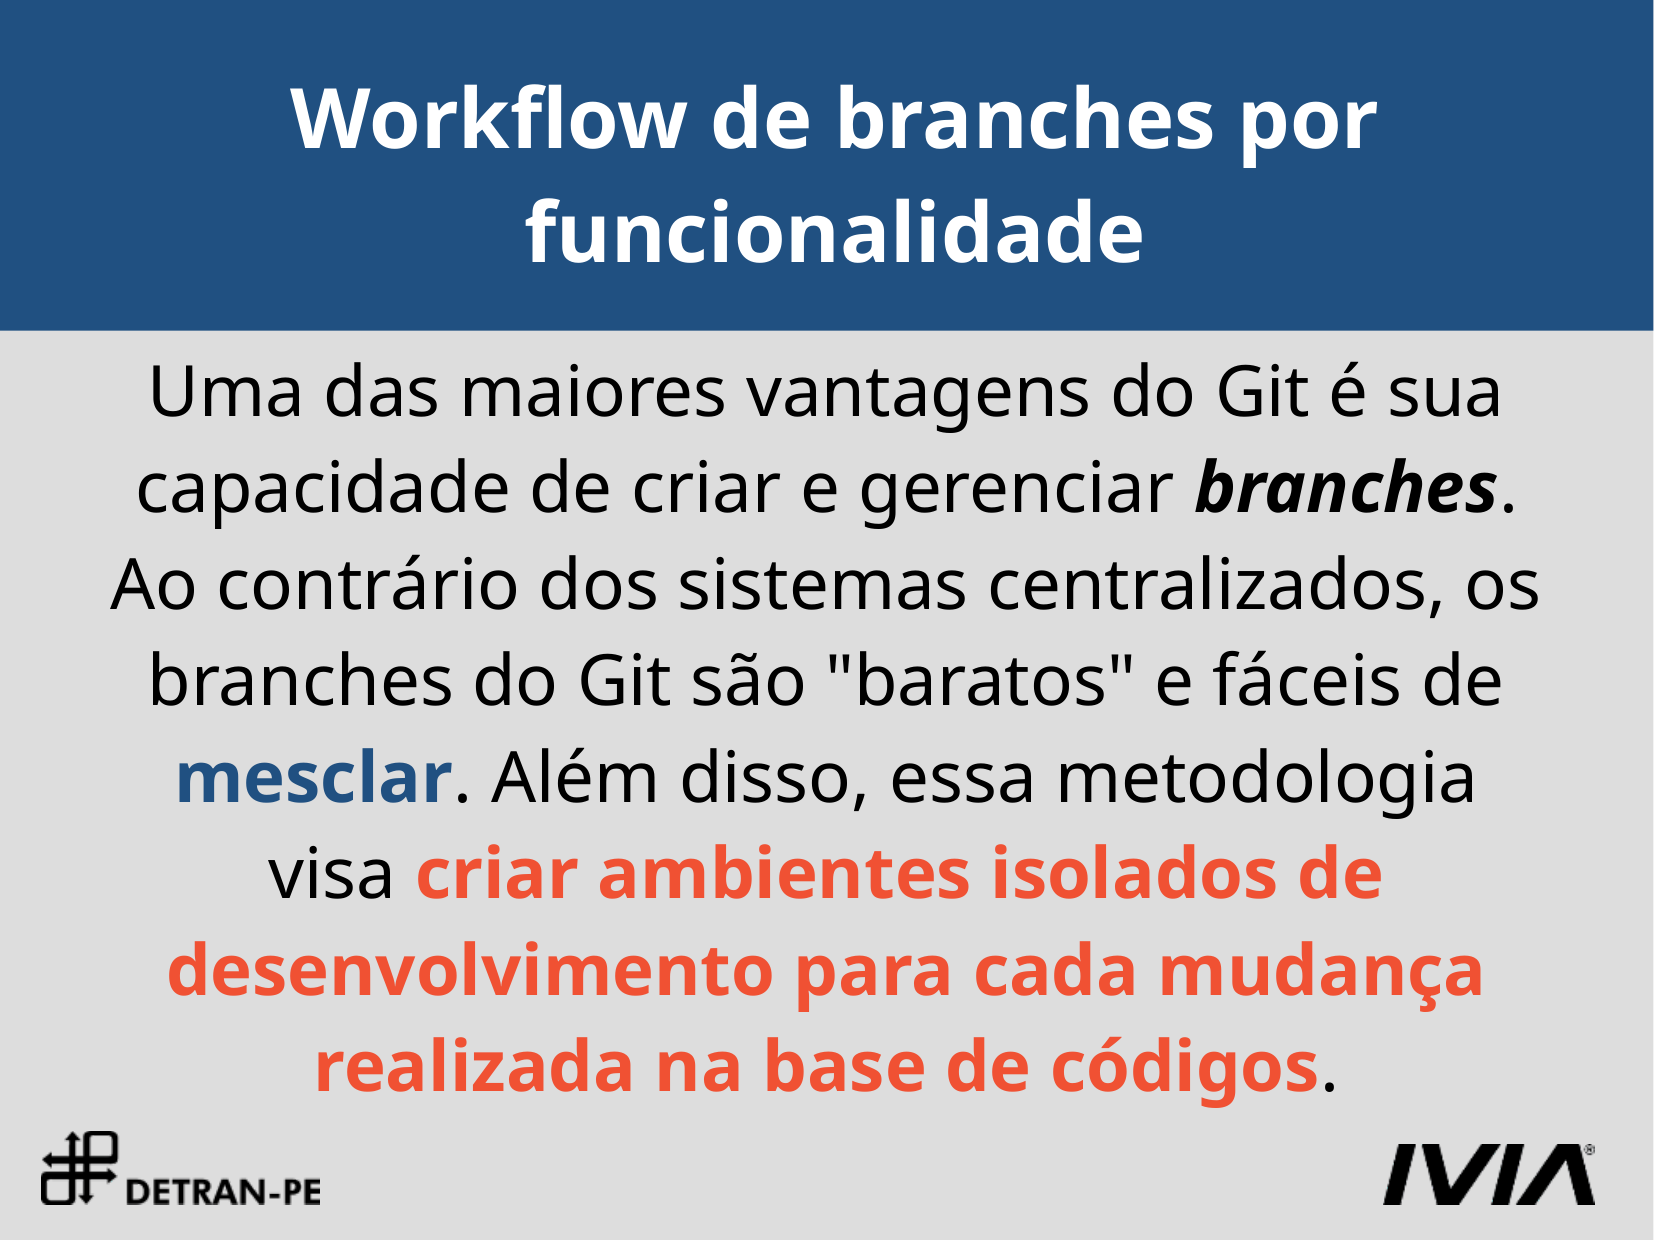

# Workflow de branches por funcionalidade
Uma das maiores vantagens do Git é sua capacidade de criar e gerenciar branches. Ao contrário dos sistemas centralizados, os branches do Git são "baratos" e fáceis de mesclar. Além disso, essa metodologia visa criar ambientes isolados de desenvolvimento para cada mudança realizada na base de códigos.